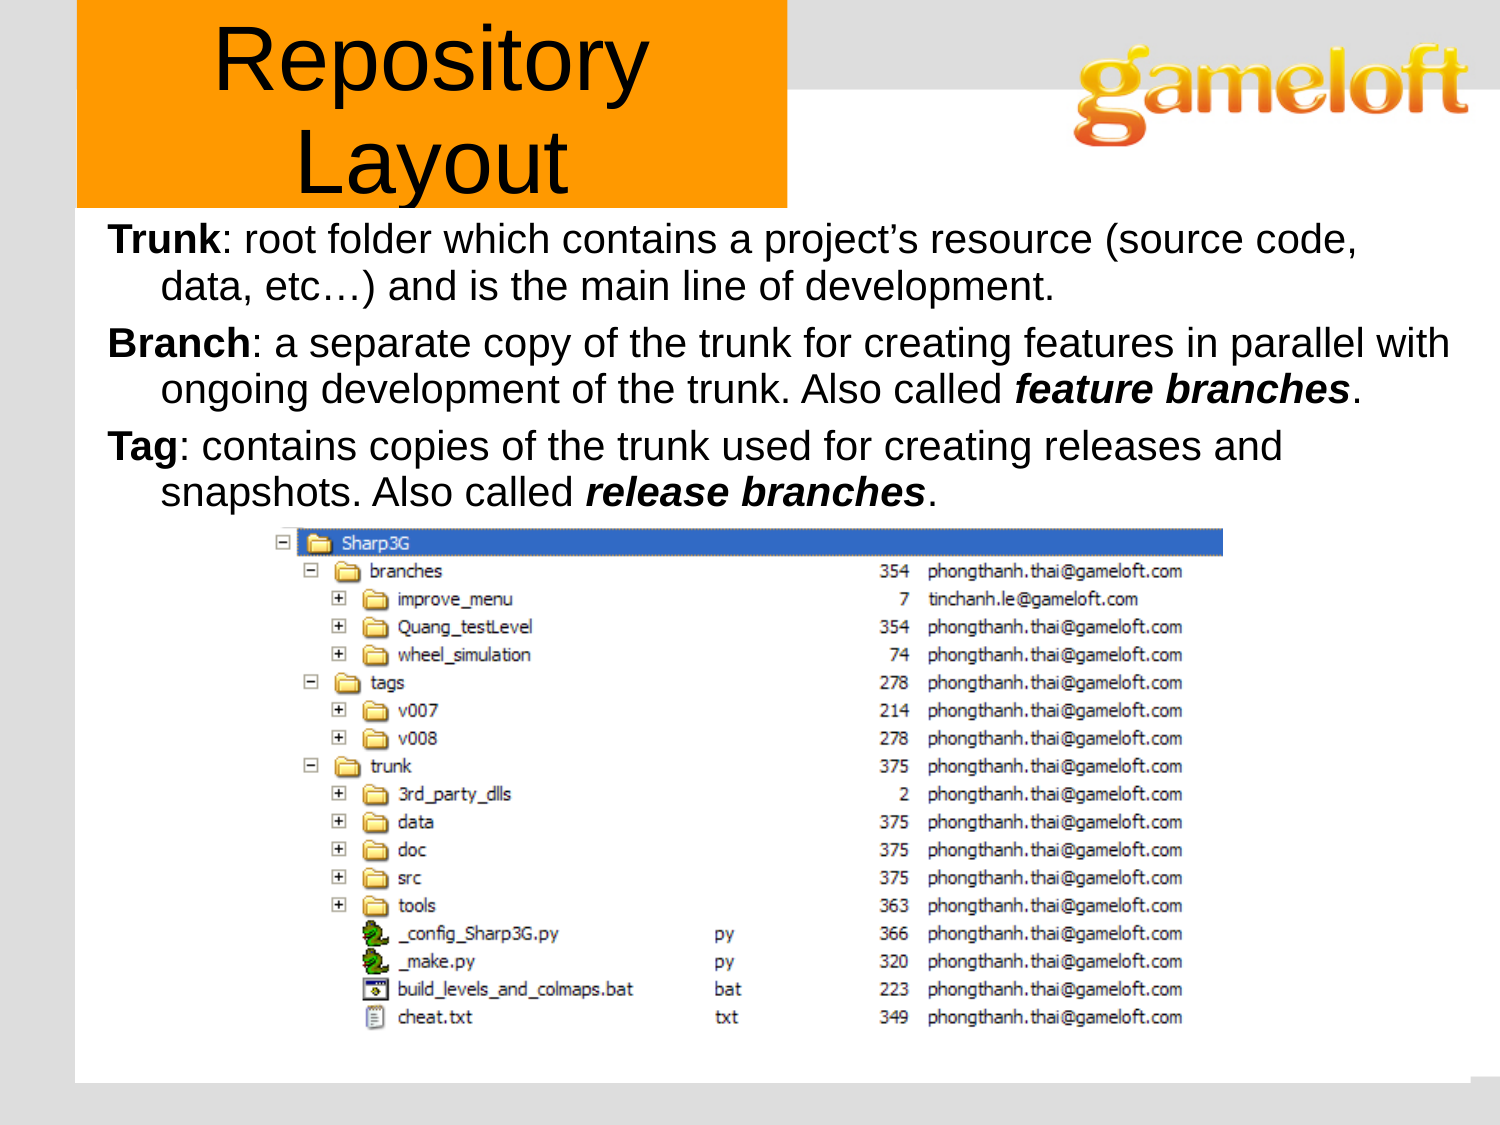

# Repository Layout
Trunk: root folder which contains a project’s resource (source code, data, etc…) and is the main line of development.
Branch: a separate copy of the trunk for creating features in parallel with ongoing development of the trunk. Also called feature branches.
Tag: contains copies of the trunk used for creating releases and snapshots. Also called release branches.